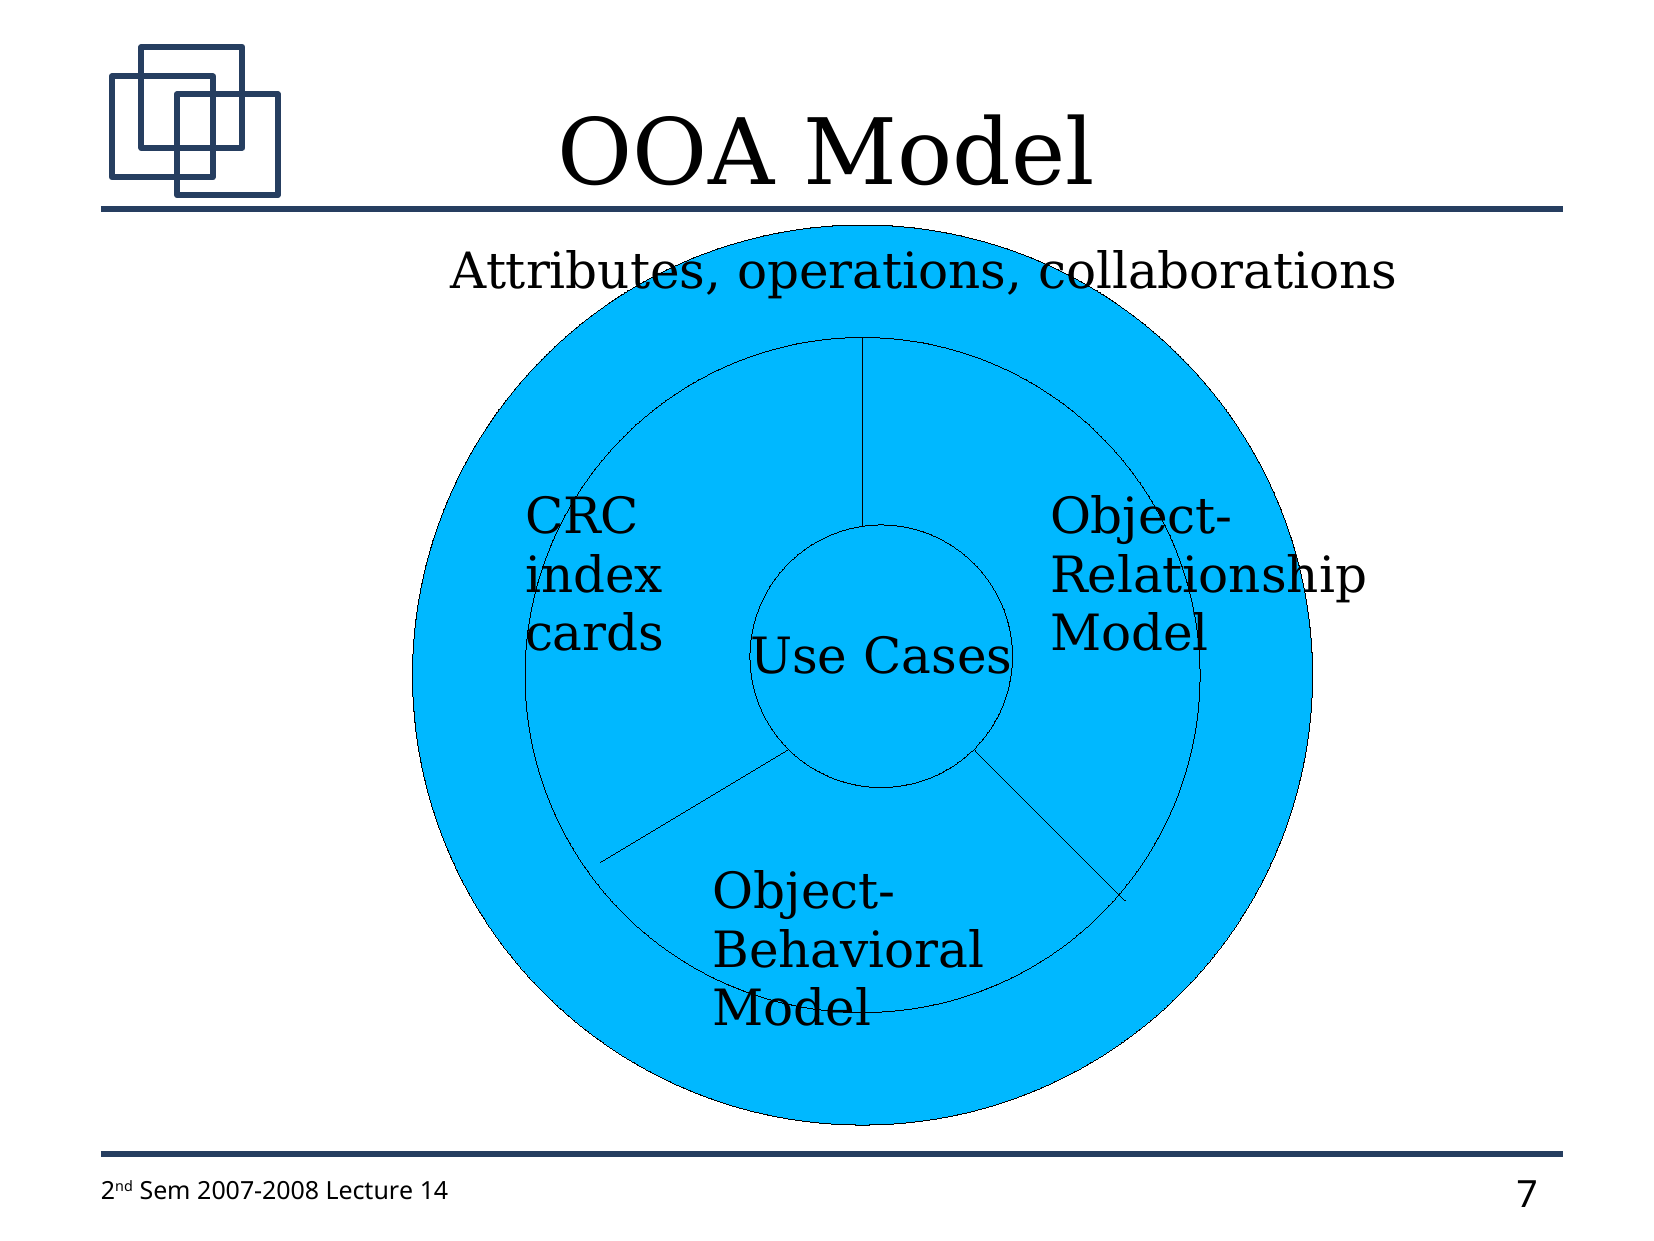

# OOA Model
Attributes, operations, collaborations
CRC index cards
Object-Relationship Model
Use Cases
Object-Behavioral Model